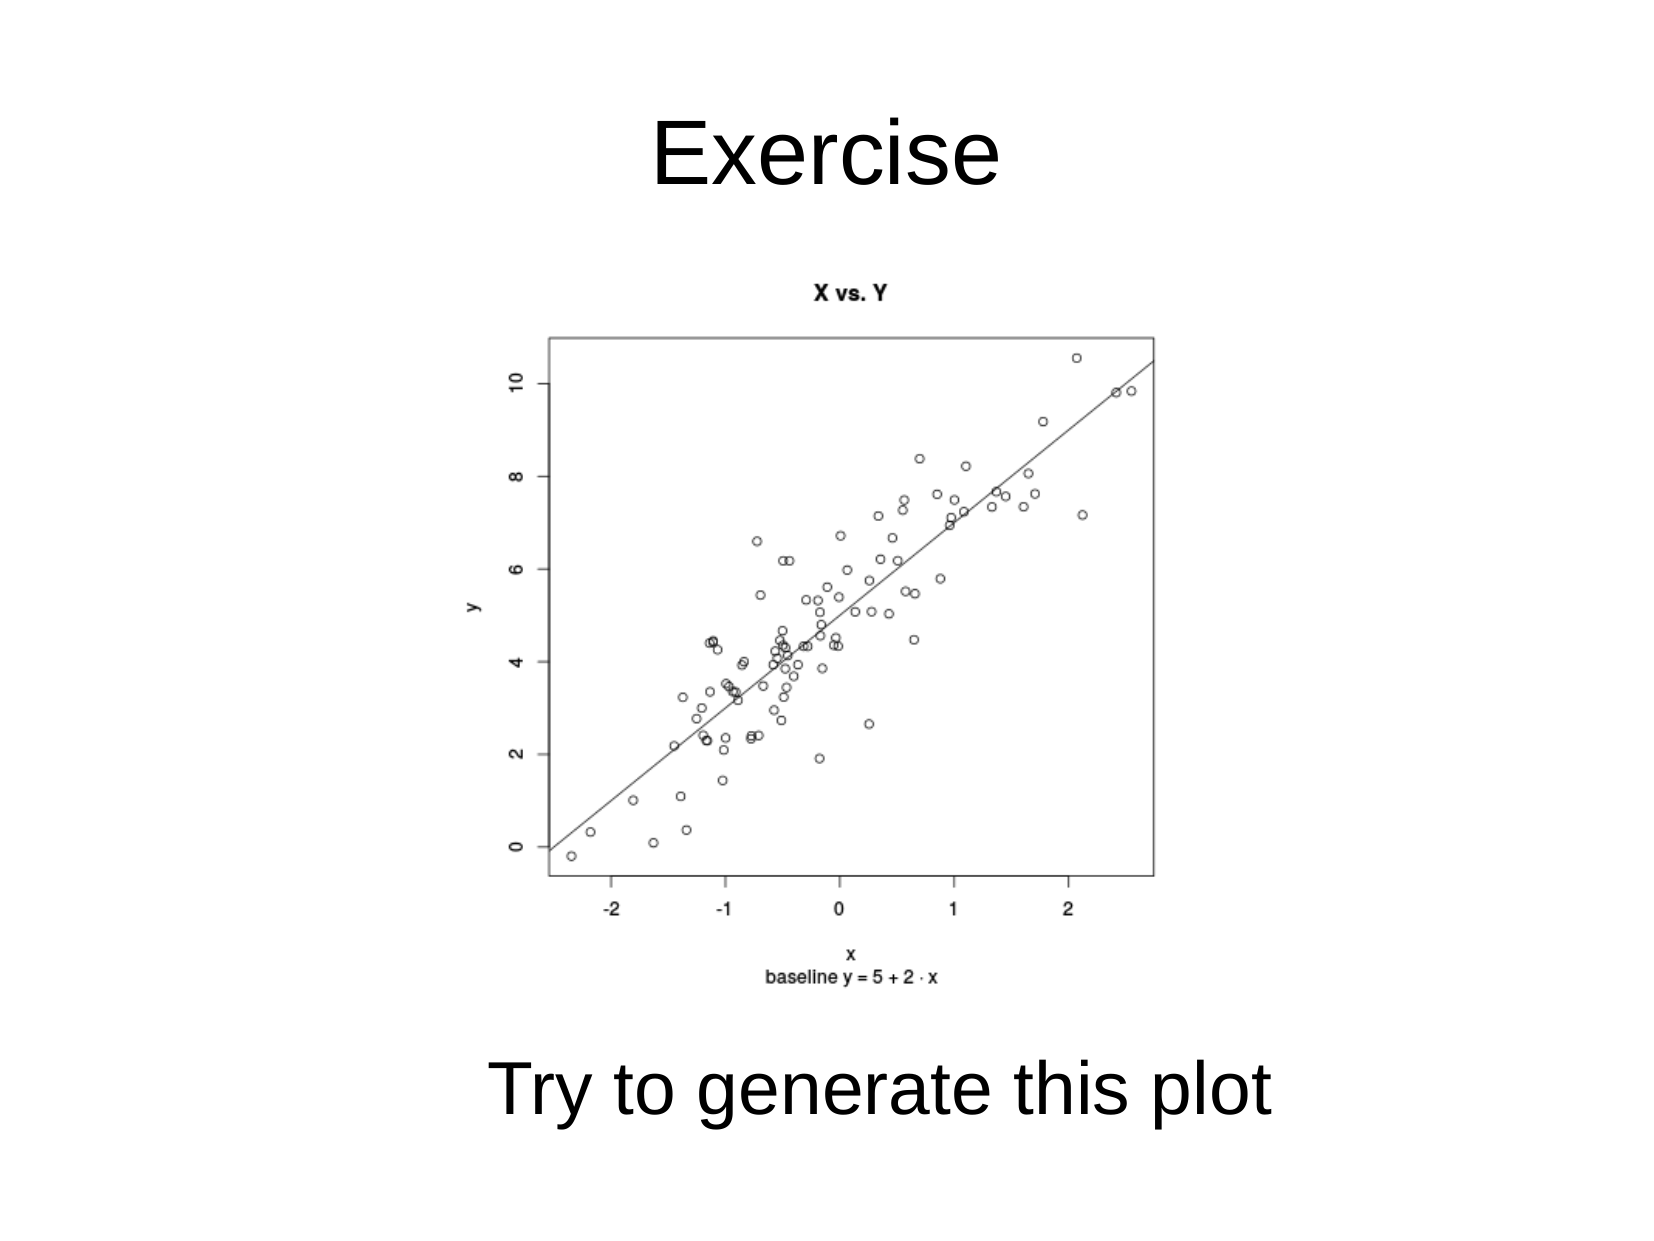

# Exercise
Try to generate this plot